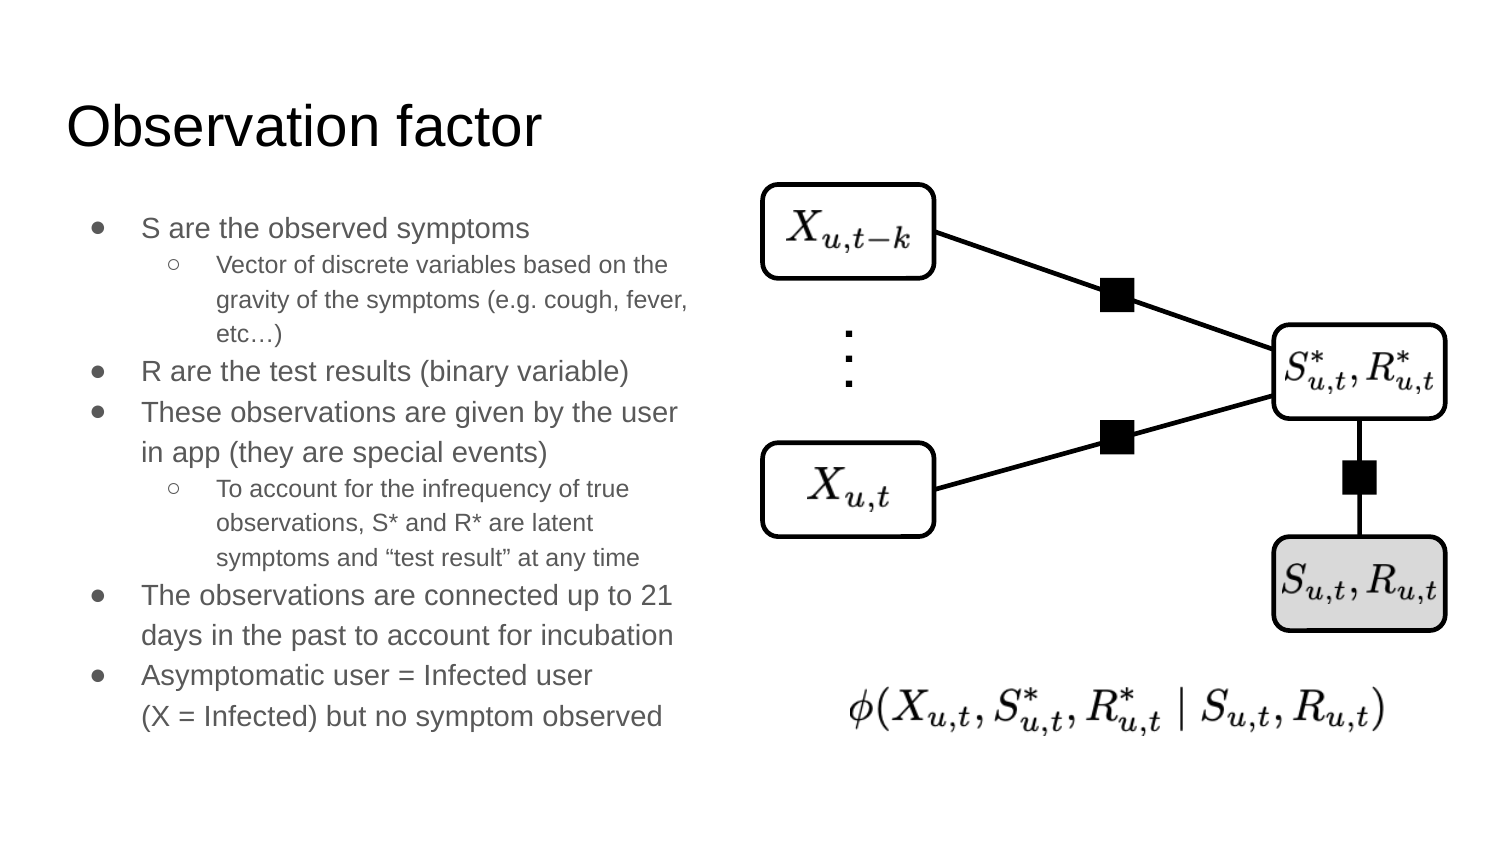

# Observation factor
S are the observed symptoms
Vector of discrete variables based on the gravity of the symptoms (e.g. cough, fever, etc…)
R are the test results (binary variable)
These observations are given by the user in app (they are special events)
To account for the infrequency of true observations, S* and R* are latent symptoms and “test result” at any time
The observations are connected up to 21 days in the past to account for incubation
Asymptomatic user = Infected user
(X = Infected) but no symptom observed